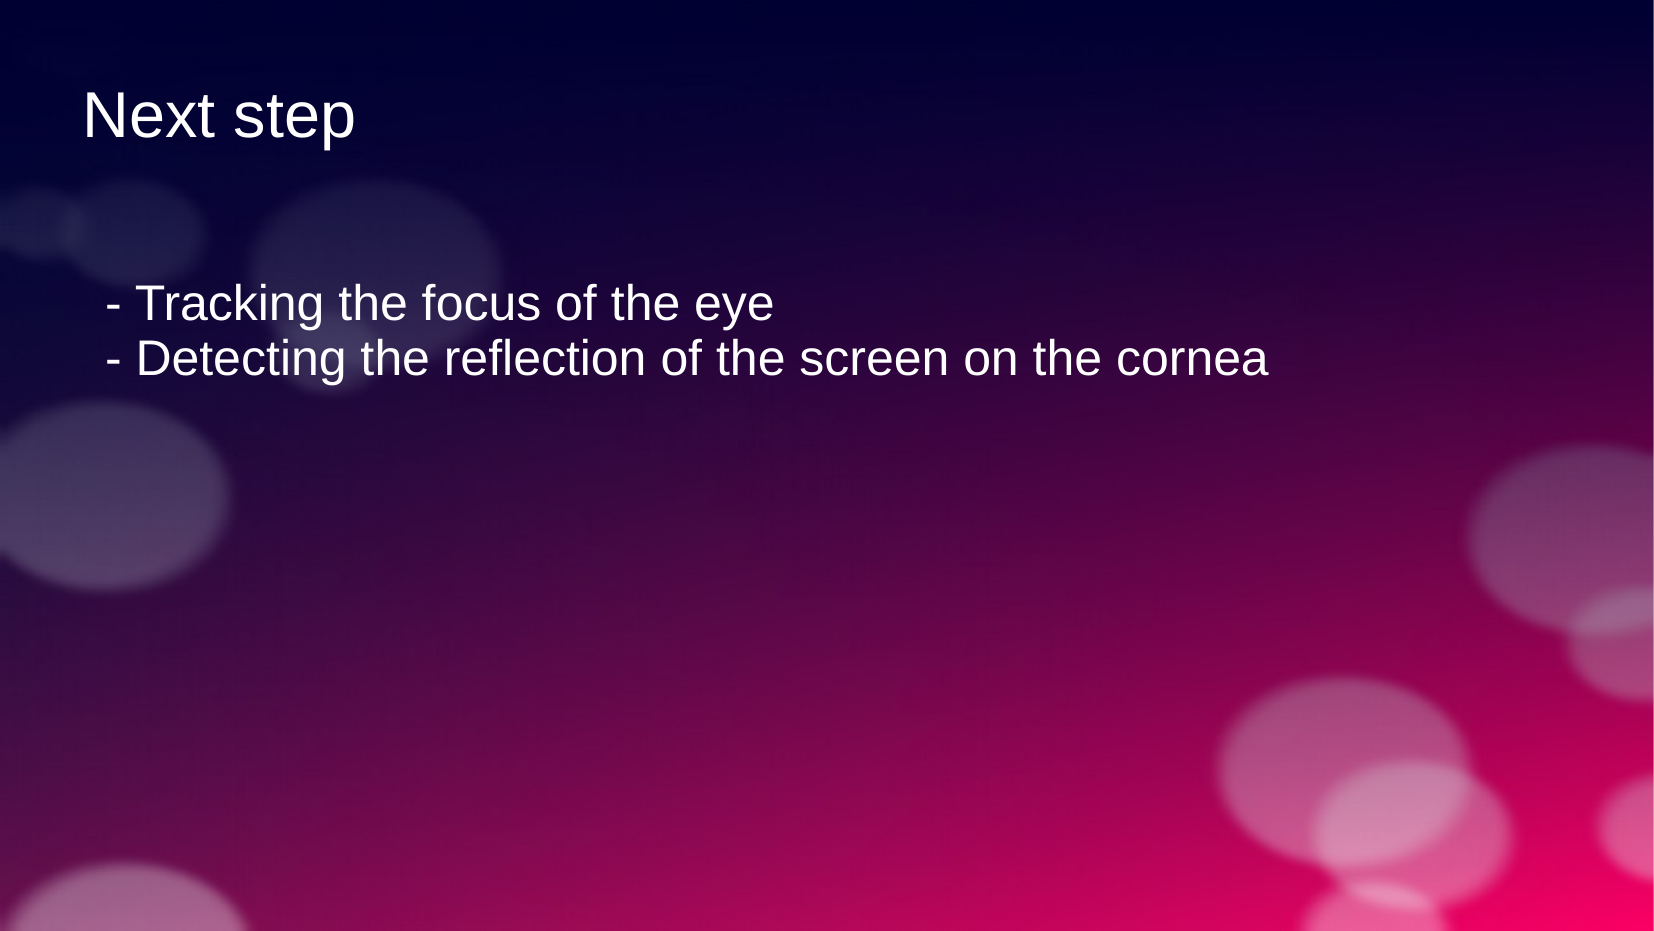

# Next step
- Tracking the focus of the eye
- Detecting the reflection of the screen on the cornea